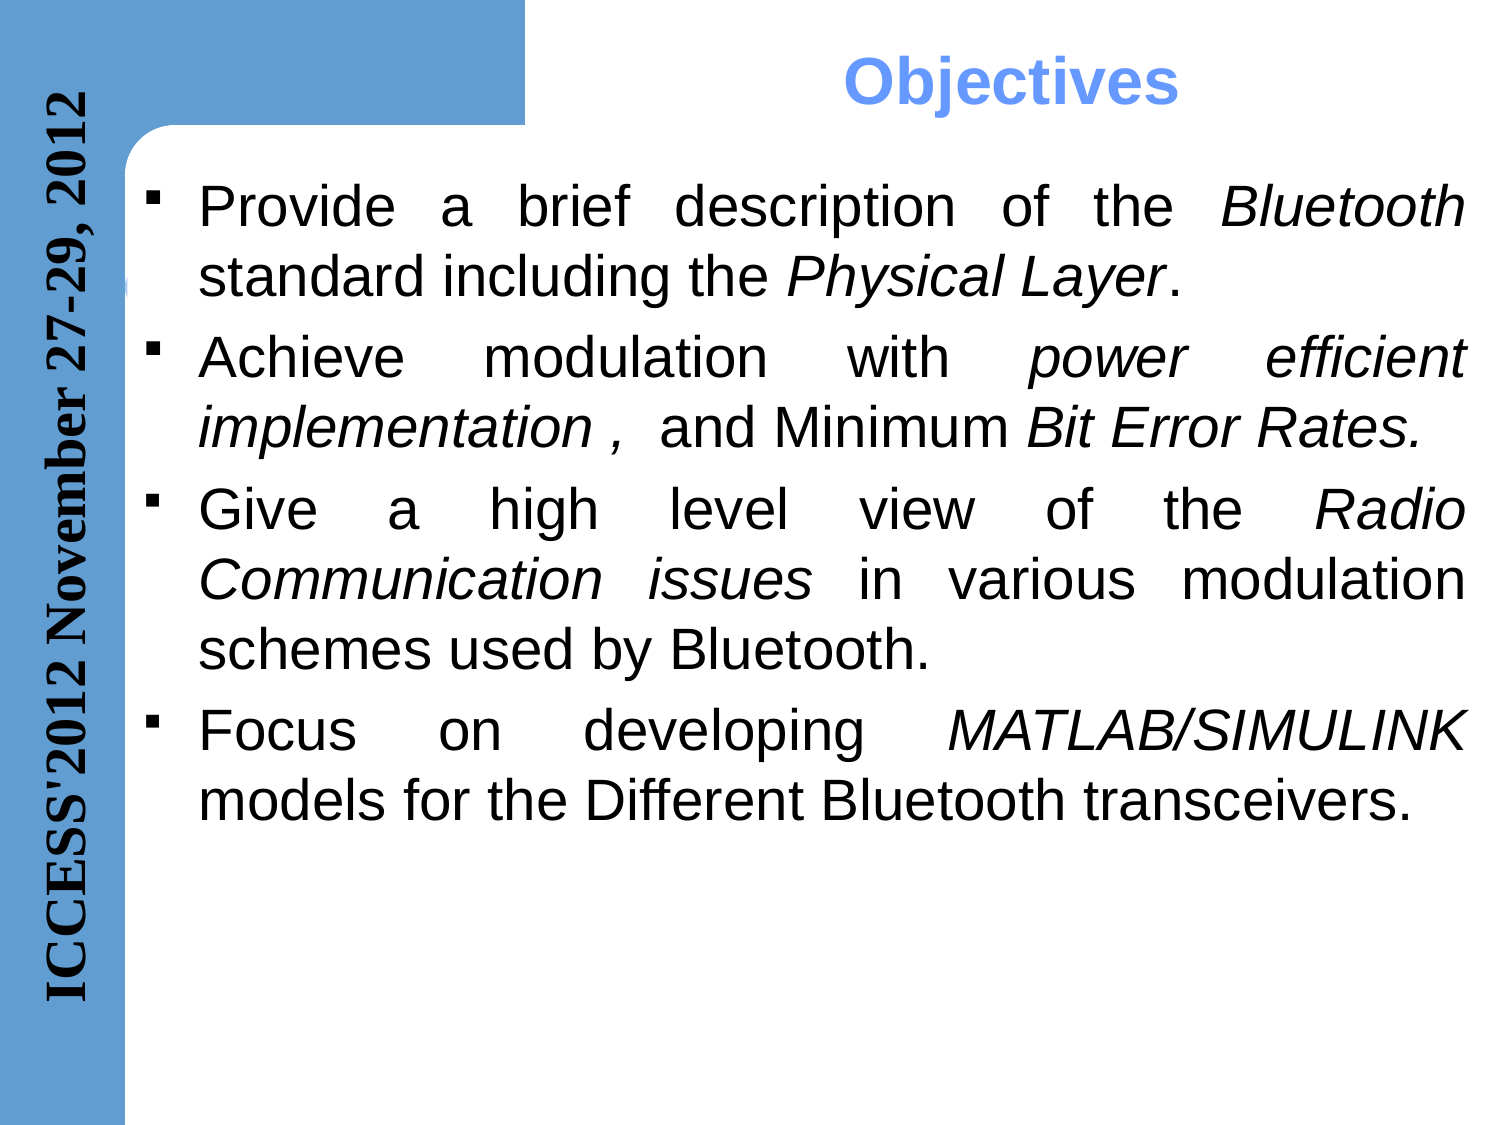

# Objectives
Provide a brief description of the Bluetooth standard including the Physical Layer.
Achieve modulation with power efficient implementation , and Minimum Bit Error Rates.
Give a high level view of the Radio Communication issues in various modulation schemes used by Bluetooth.
Focus on developing MATLAB/SIMULINK models for the Different Bluetooth transceivers.